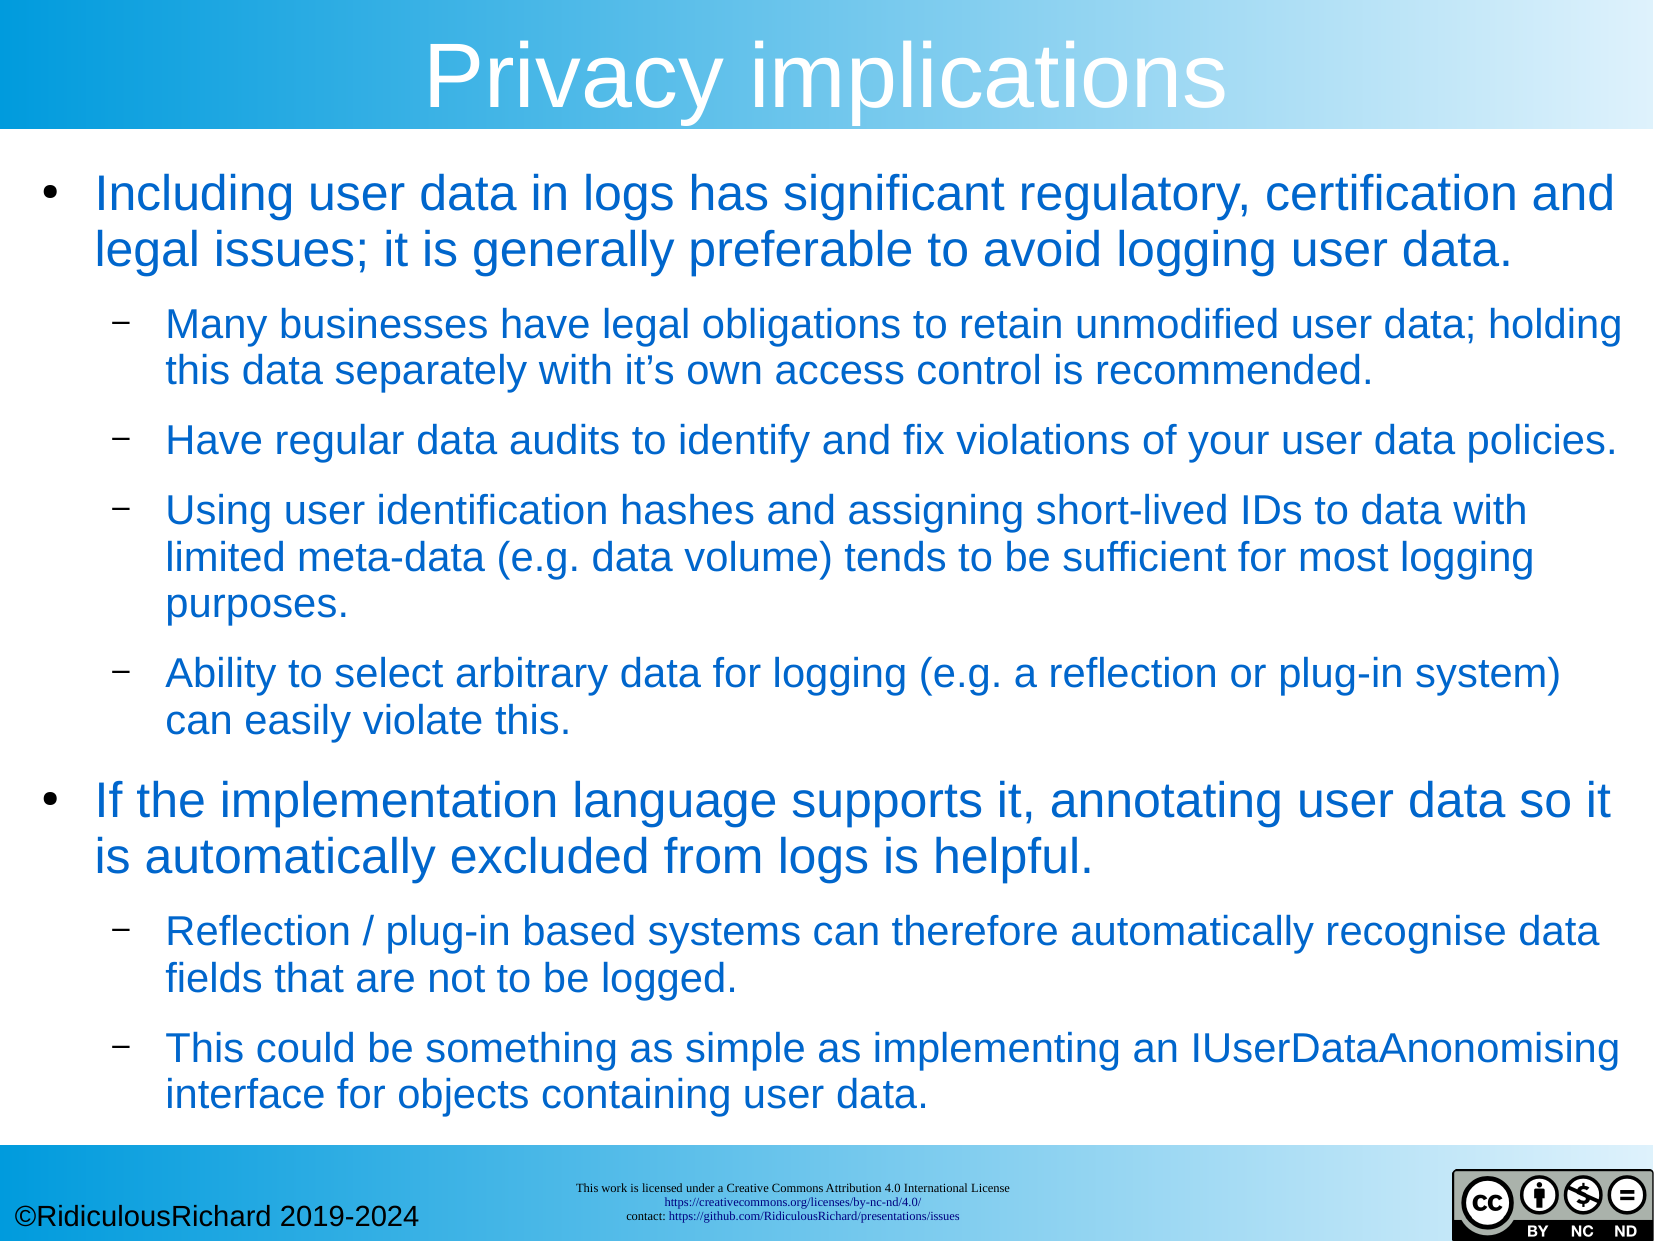

# Privacy implications
Including user data in logs has significant regulatory, certification and legal issues; it is generally preferable to avoid logging user data.
Many businesses have legal obligations to retain unmodified user data; holding this data separately with it’s own access control is recommended.
Have regular data audits to identify and fix violations of your user data policies.
Using user identification hashes and assigning short-lived IDs to data with limited meta-data (e.g. data volume) tends to be sufficient for most logging purposes.
Ability to select arbitrary data for logging (e.g. a reflection or plug-in system) can easily violate this.
If the implementation language supports it, annotating user data so it is automatically excluded from logs is helpful.
Reflection / plug-in based systems can therefore automatically recognise data fields that are not to be logged.
This could be something as simple as implementing an IUserDataAnonomising interface for objects containing user data.